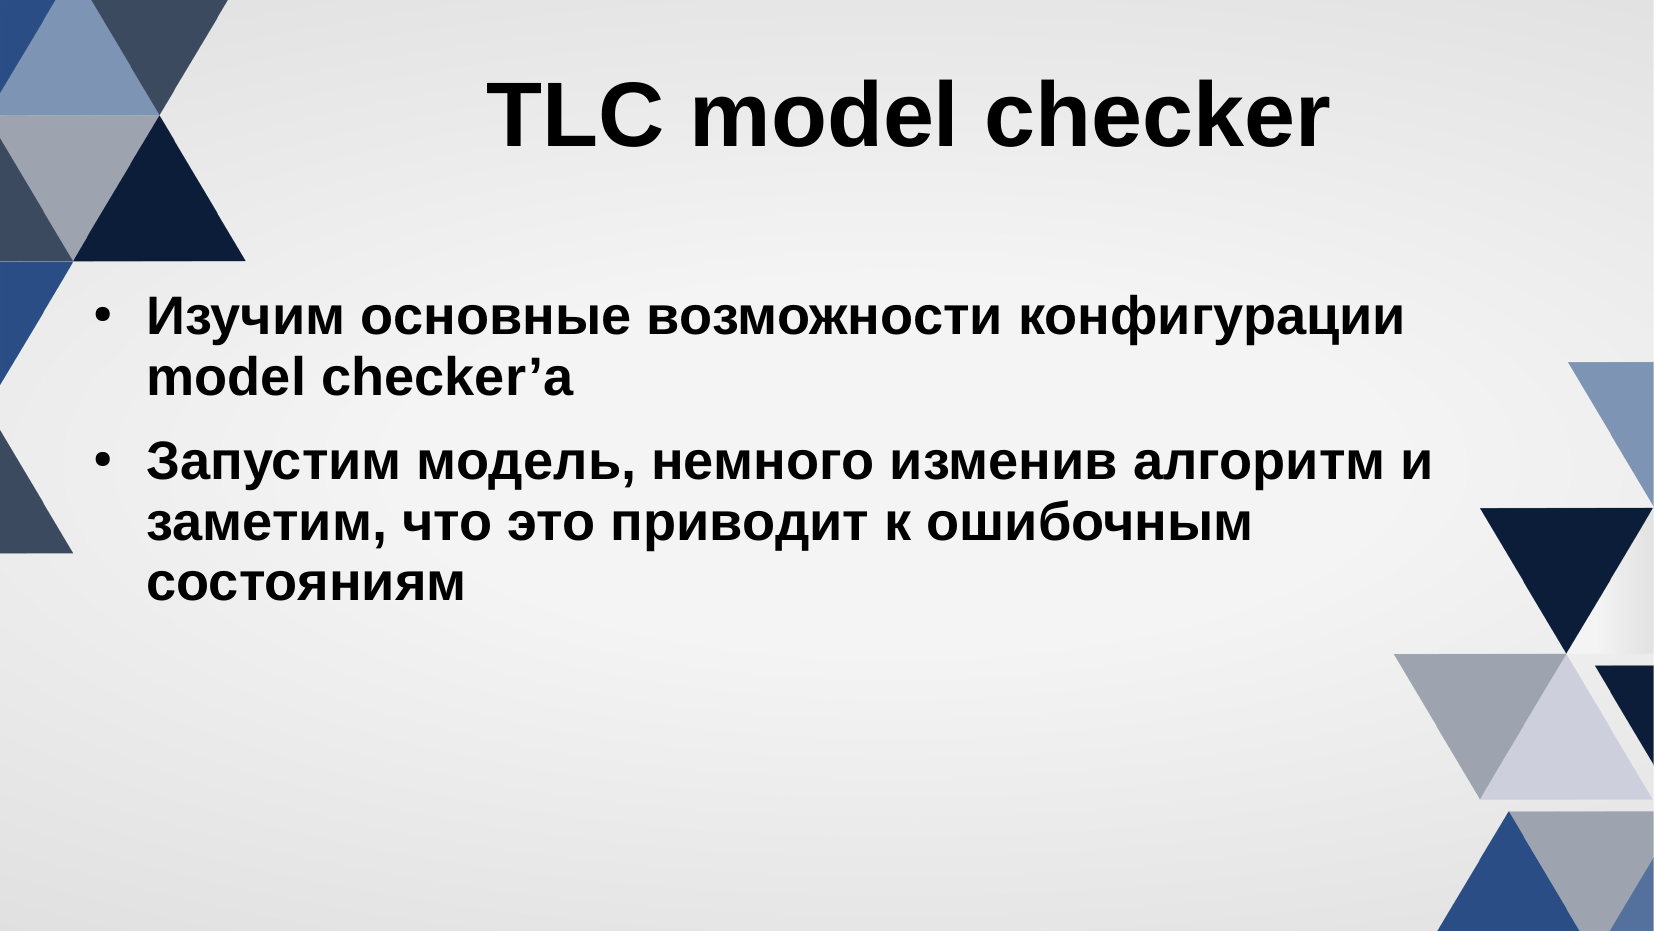

# TLC model checker
Изучим основные возможности конфигурации model checker’а
Запустим модель, немного изменив алгоритм и заметим, что это приводит к ошибочным состояниям